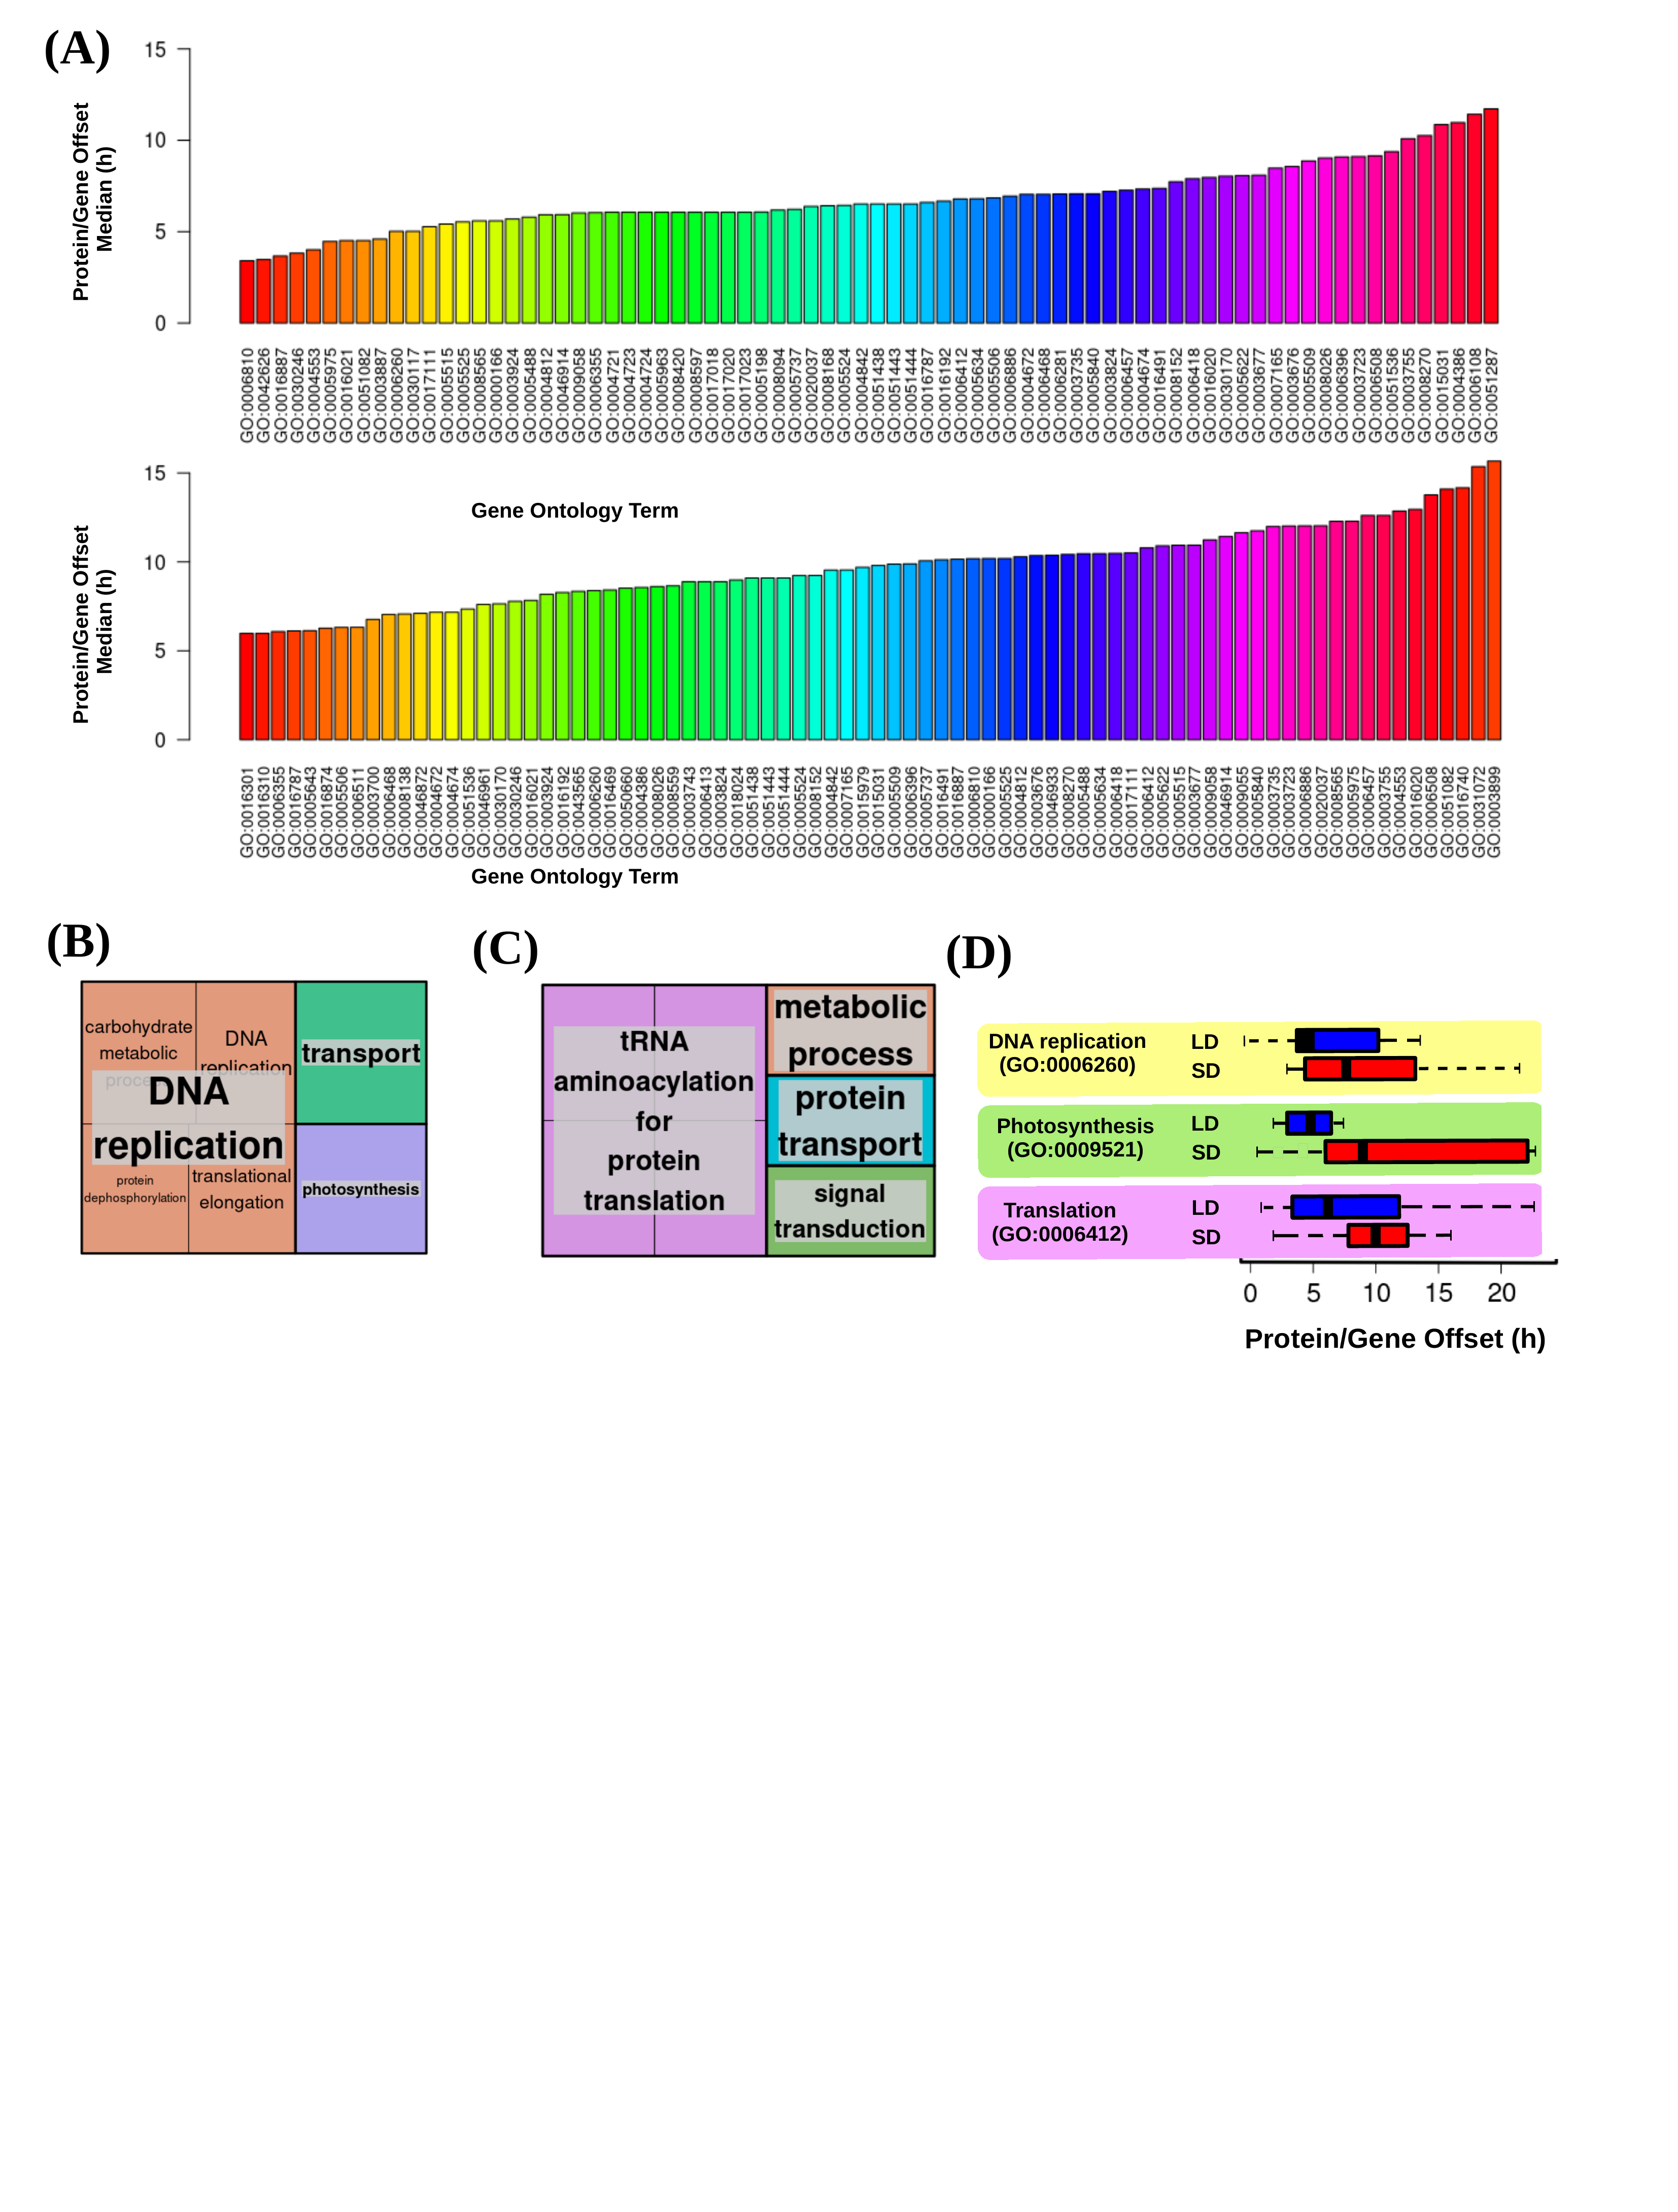

(A)
Protein/Gene Offset
Median (h)
Gene Ontology Term
Protein/Gene Offset
Median (h)
Gene Ontology Term
 (B)
 (C)
 (D)
DNA replication
(GO:0006260)
LD
SD
LD
Photosynthesis
(GO:0009521)
SD
LD
Translation
(GO:0006412)
SD
Protein/Gene Offset (h)